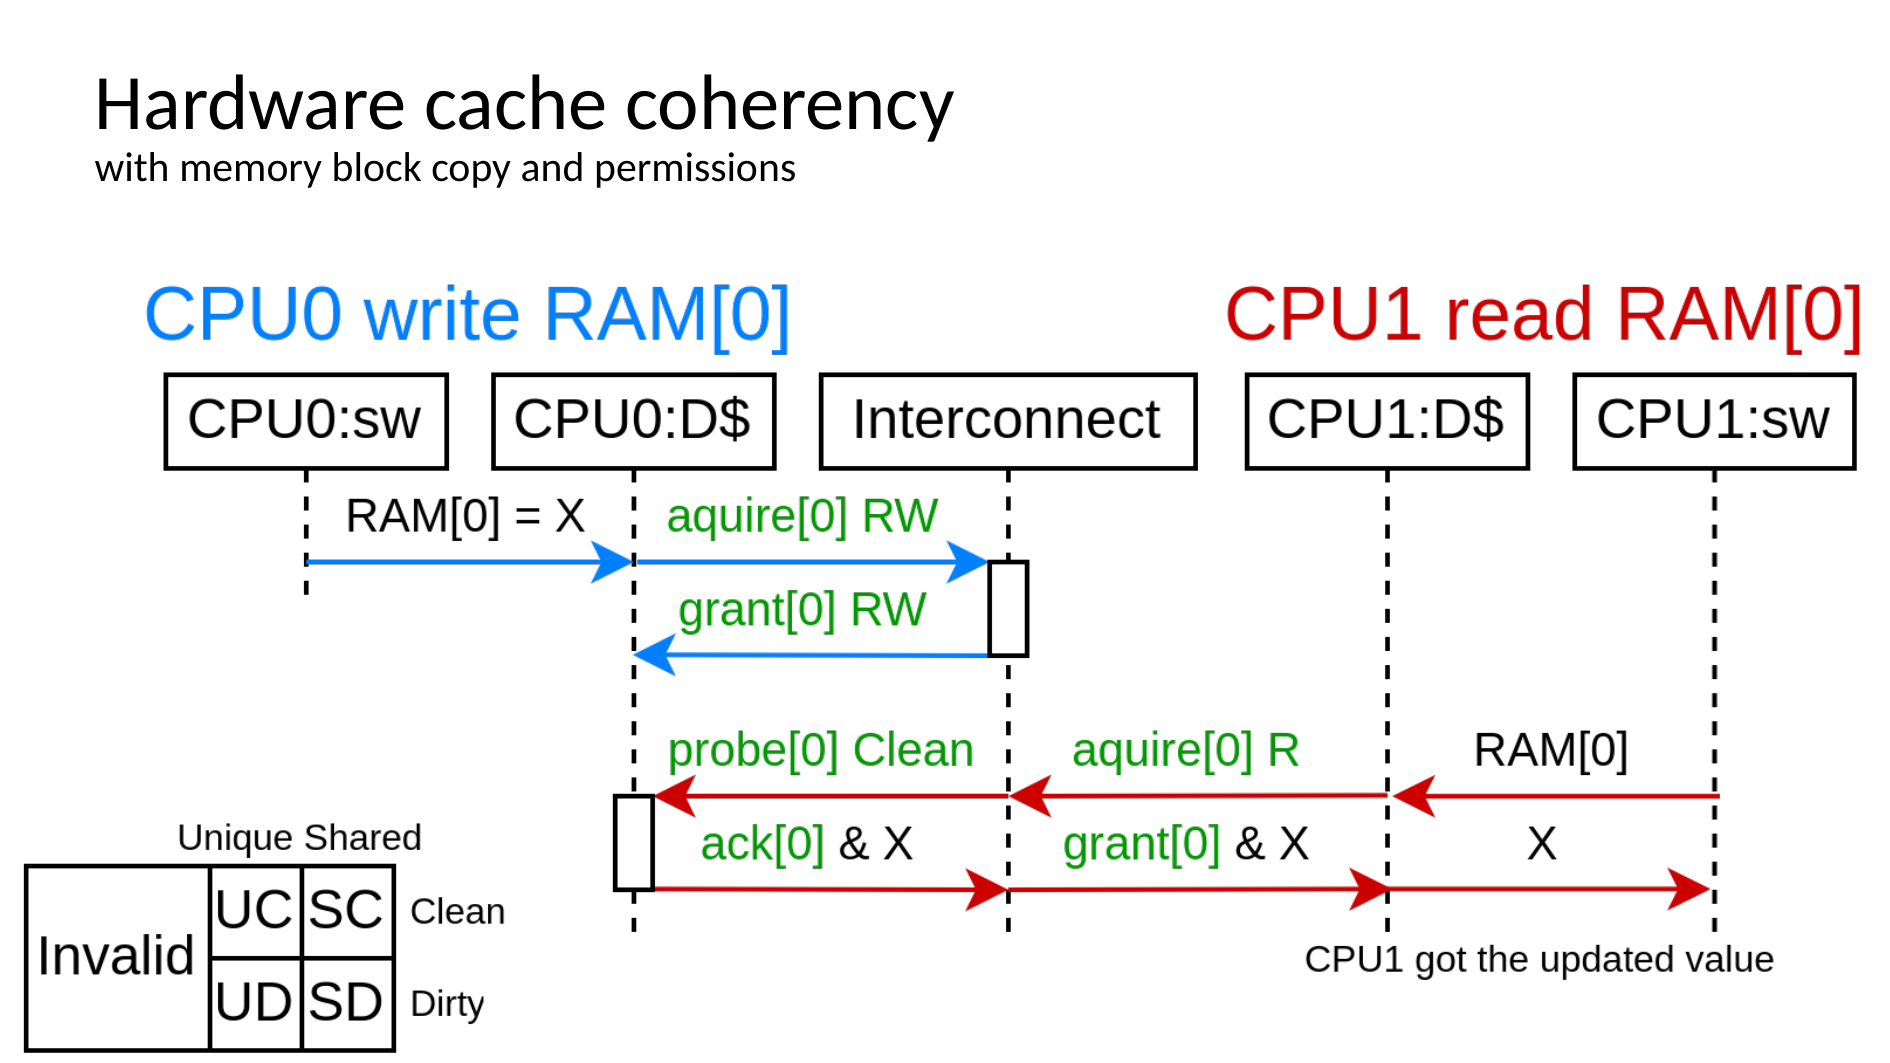

# Hardware cache coherency with memory block copy and permissions